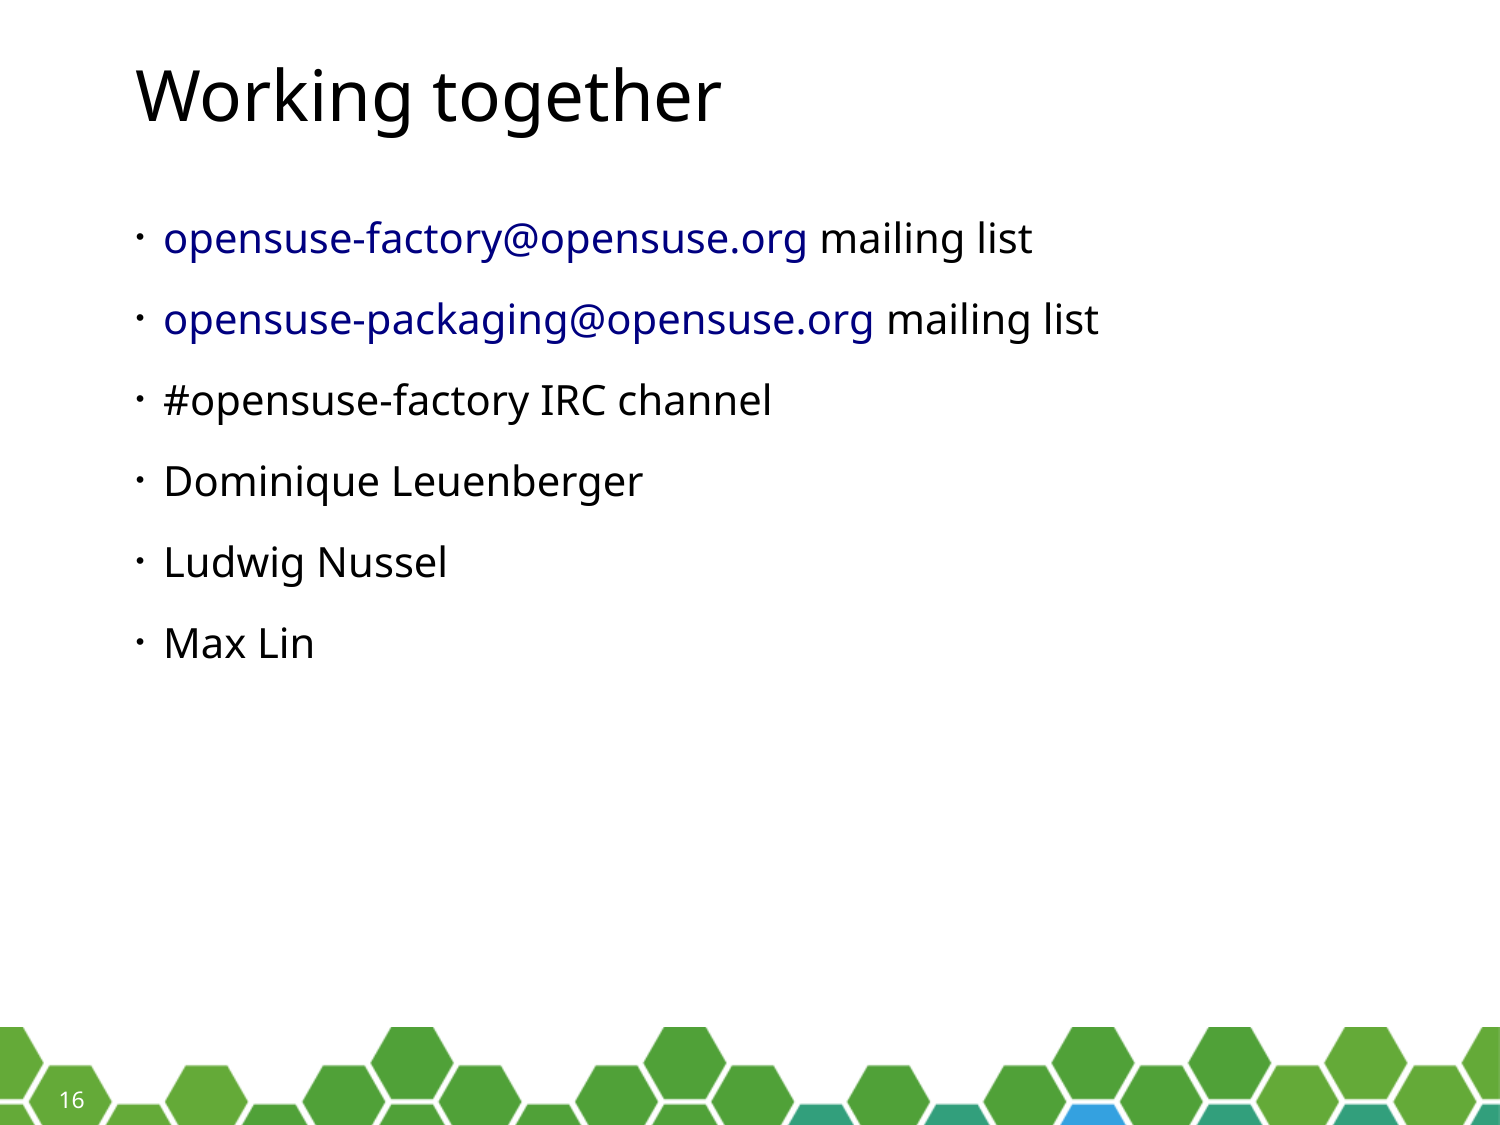

# Working together
opensuse-factory@opensuse.org mailing list
opensuse-packaging@opensuse.org mailing list
#opensuse-factory IRC channel
Dominique Leuenberger
Ludwig Nussel
Max Lin